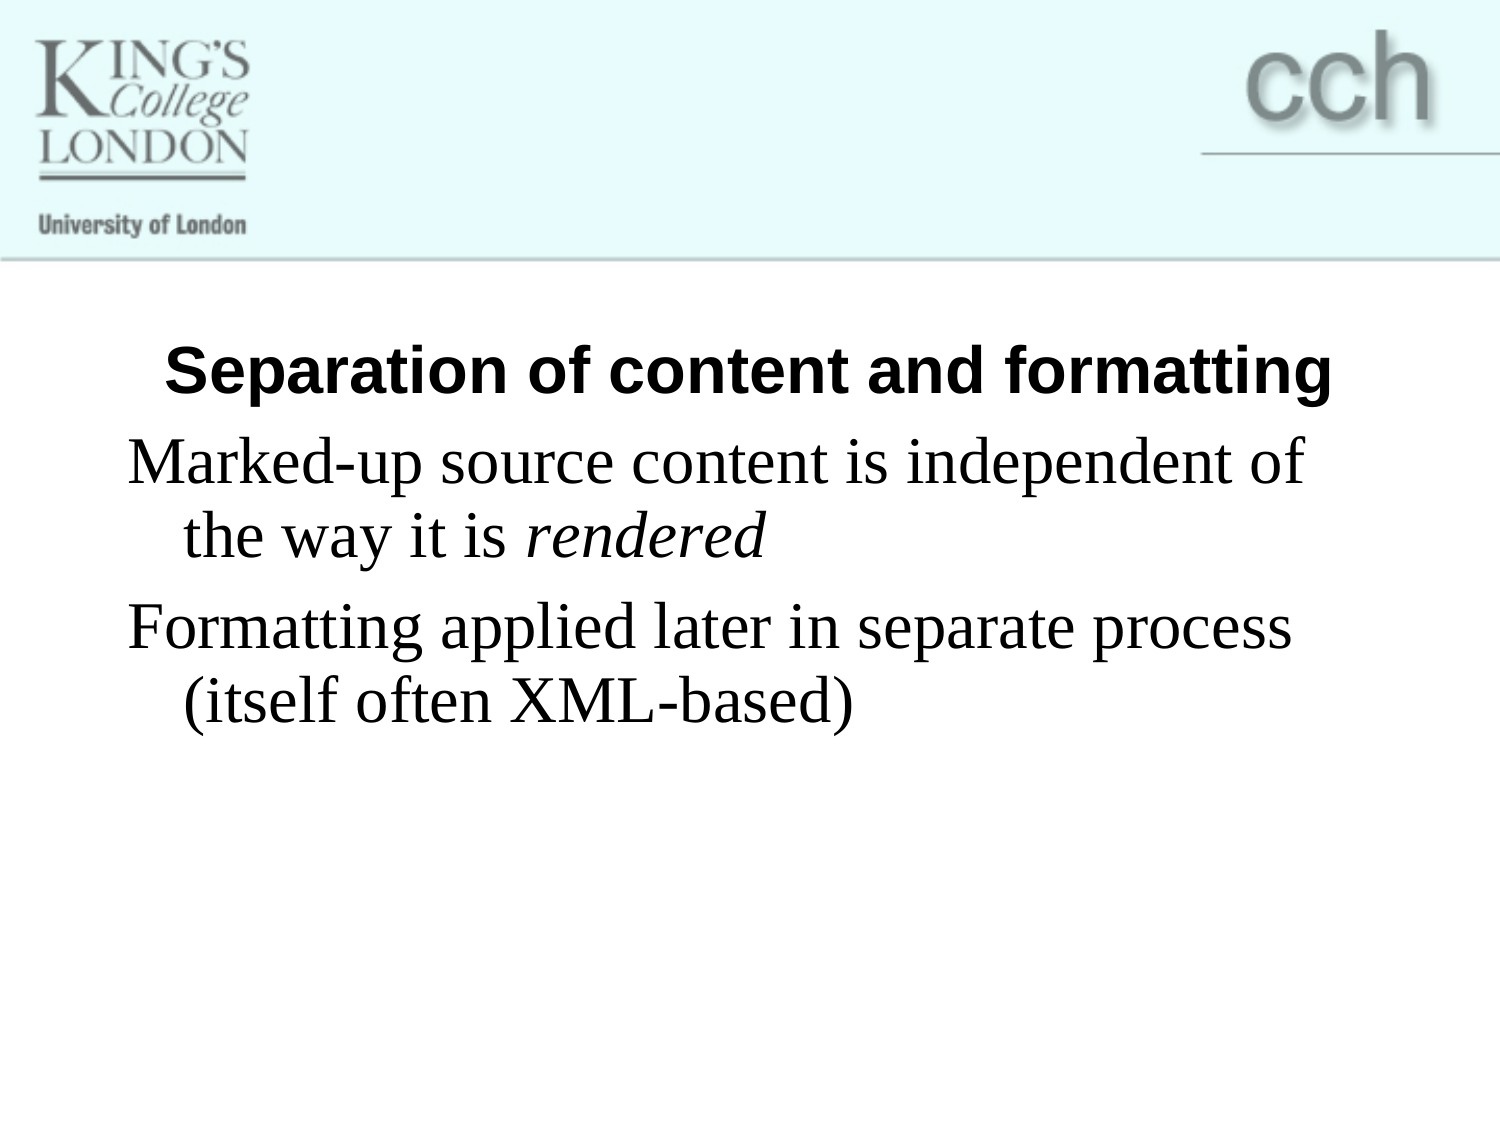

# Separation of content and formatting
Marked-up source content is independent of the way it is rendered
Formatting applied later in separate process (itself often XML-based)